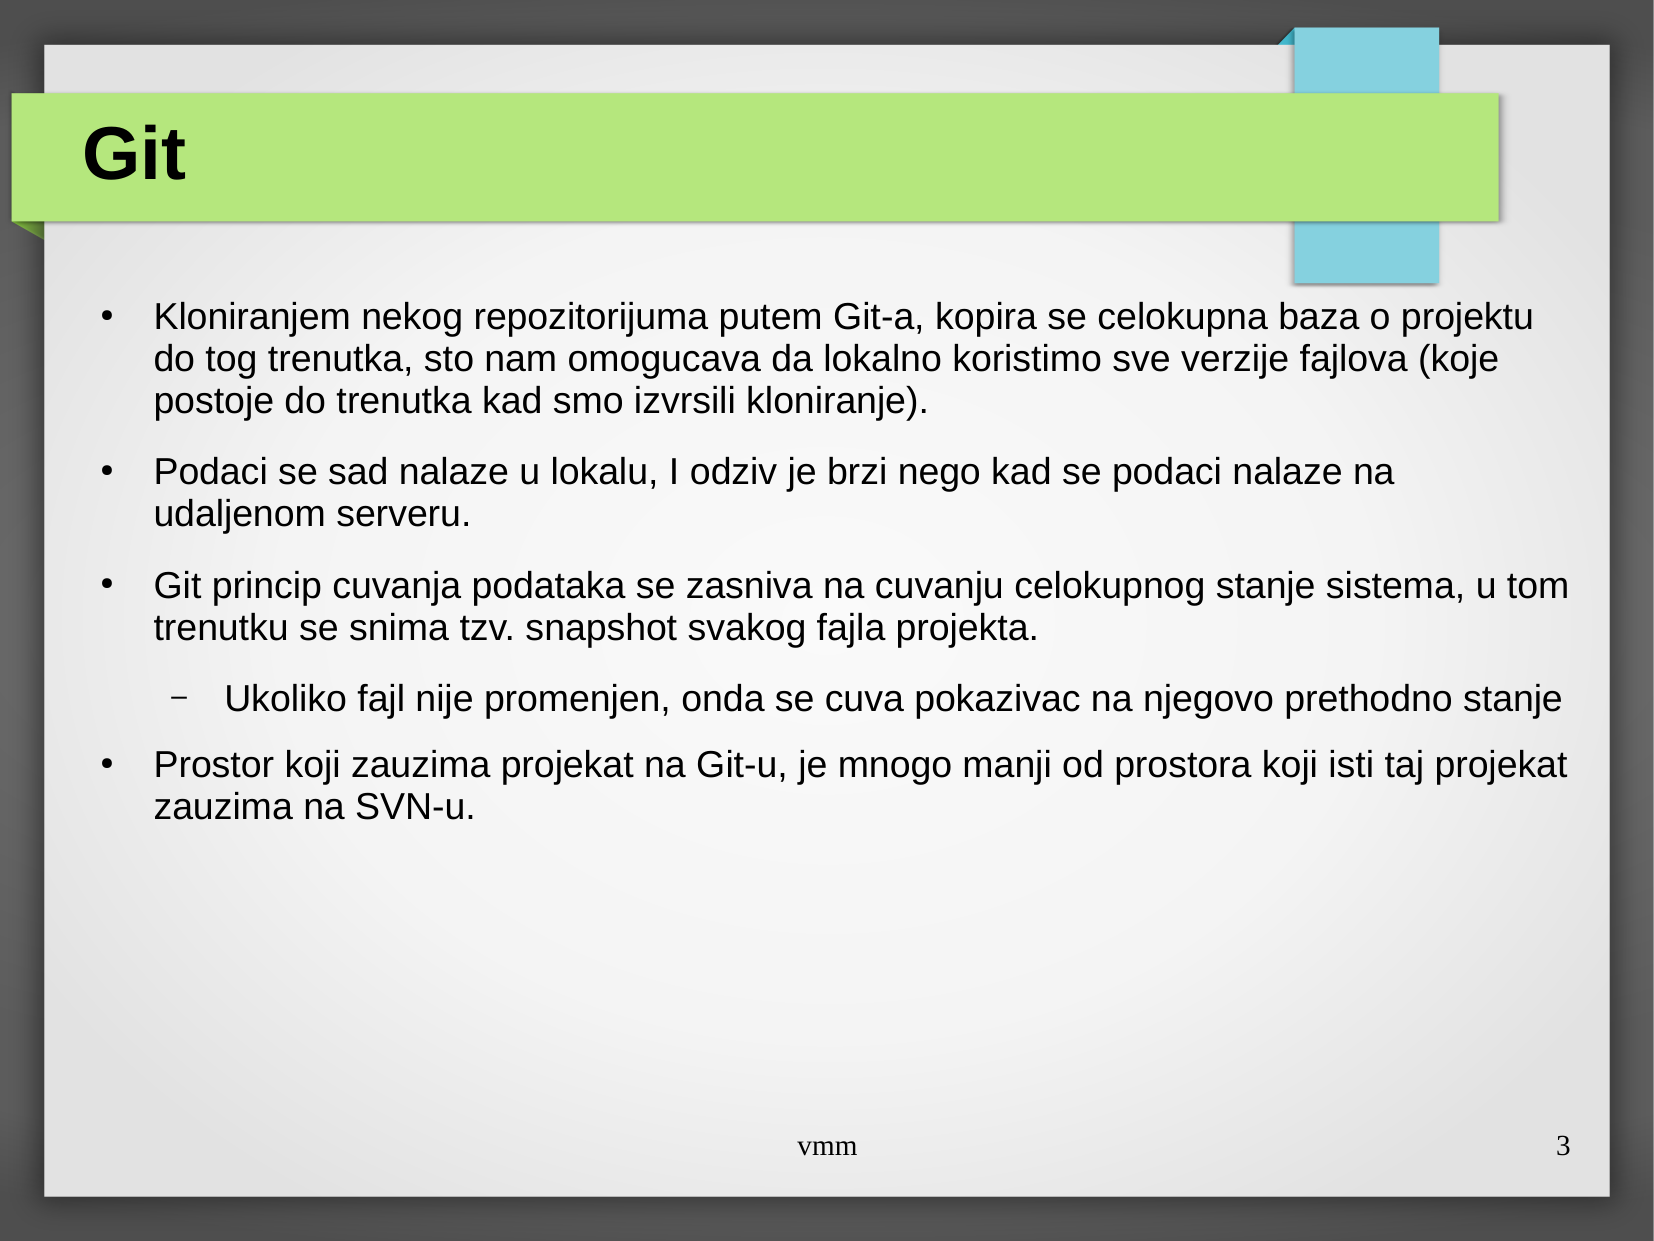

# Git
Kloniranjem nekog repozitorijuma putem Git-a, kopira se celokupna baza o projektu do tog trenutka, sto nam omogucava da lokalno koristimo sve verzije fajlova (koje postoje do trenutka kad smo izvrsili kloniranje).
Podaci se sad nalaze u lokalu, I odziv je brzi nego kad se podaci nalaze na udaljenom serveru.
Git princip cuvanja podataka se zasniva na cuvanju celokupnog stanje sistema, u tom trenutku se snima tzv. snapshot svakog fajla projekta.
Ukoliko fajl nije promenjen, onda se cuva pokazivac na njegovo prethodno stanje
Prostor koji zauzima projekat na Git-u, je mnogo manji od prostora koji isti taj projekat zauzima na SVN-u.
vmm
3